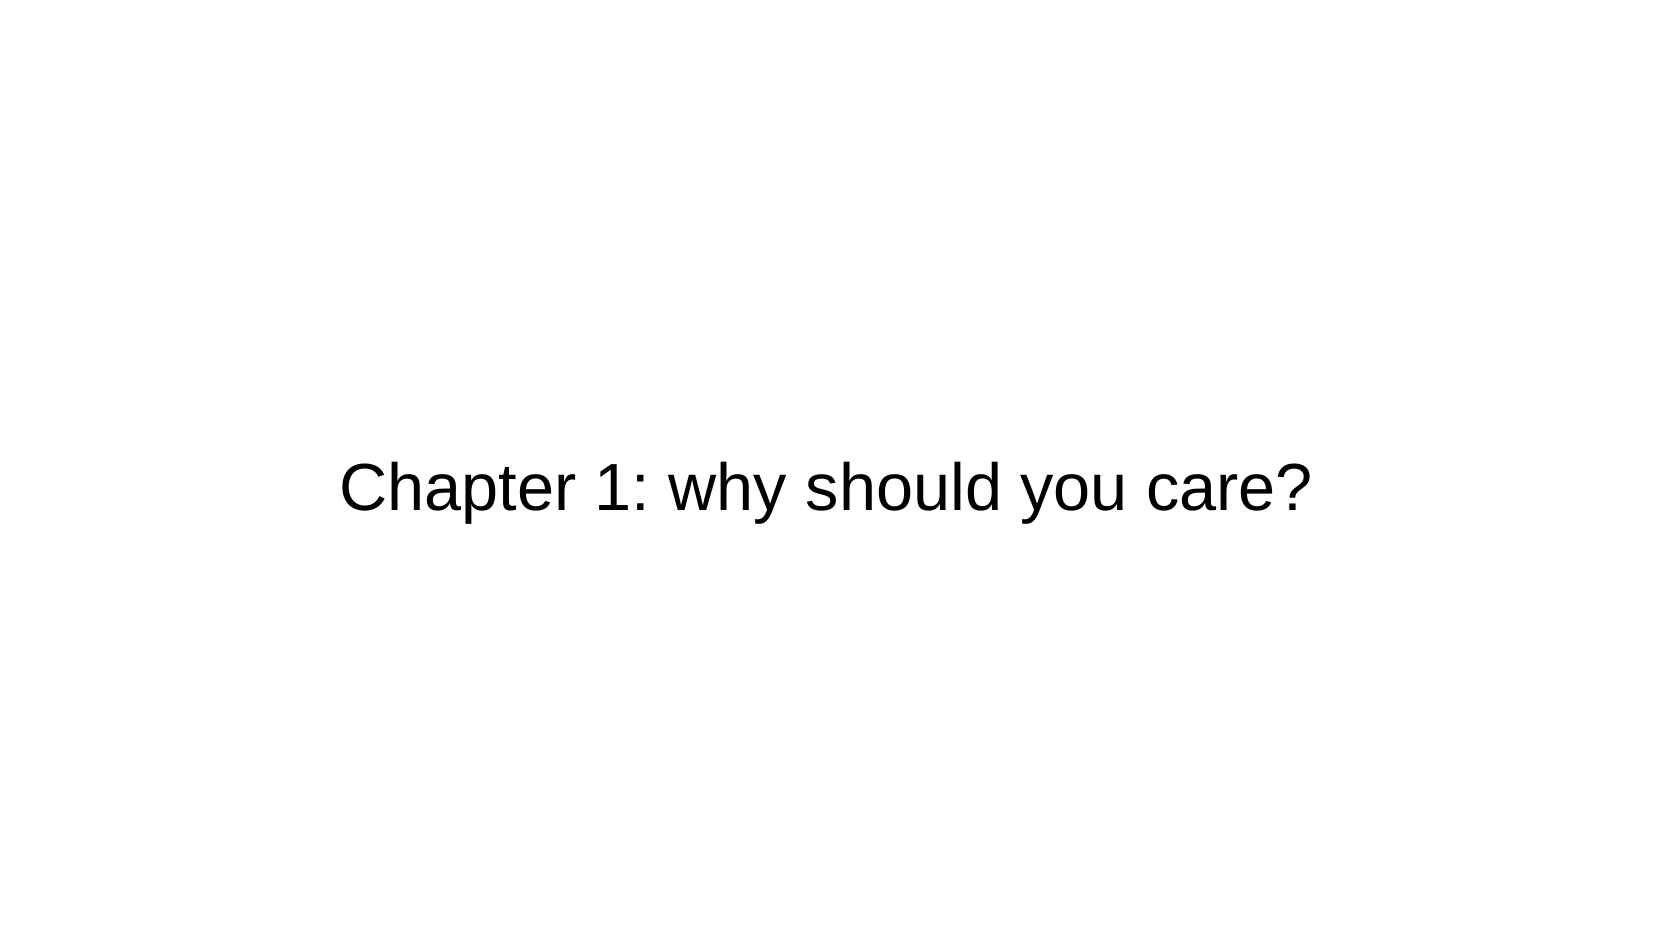

#
Chapter 1: why should you care?